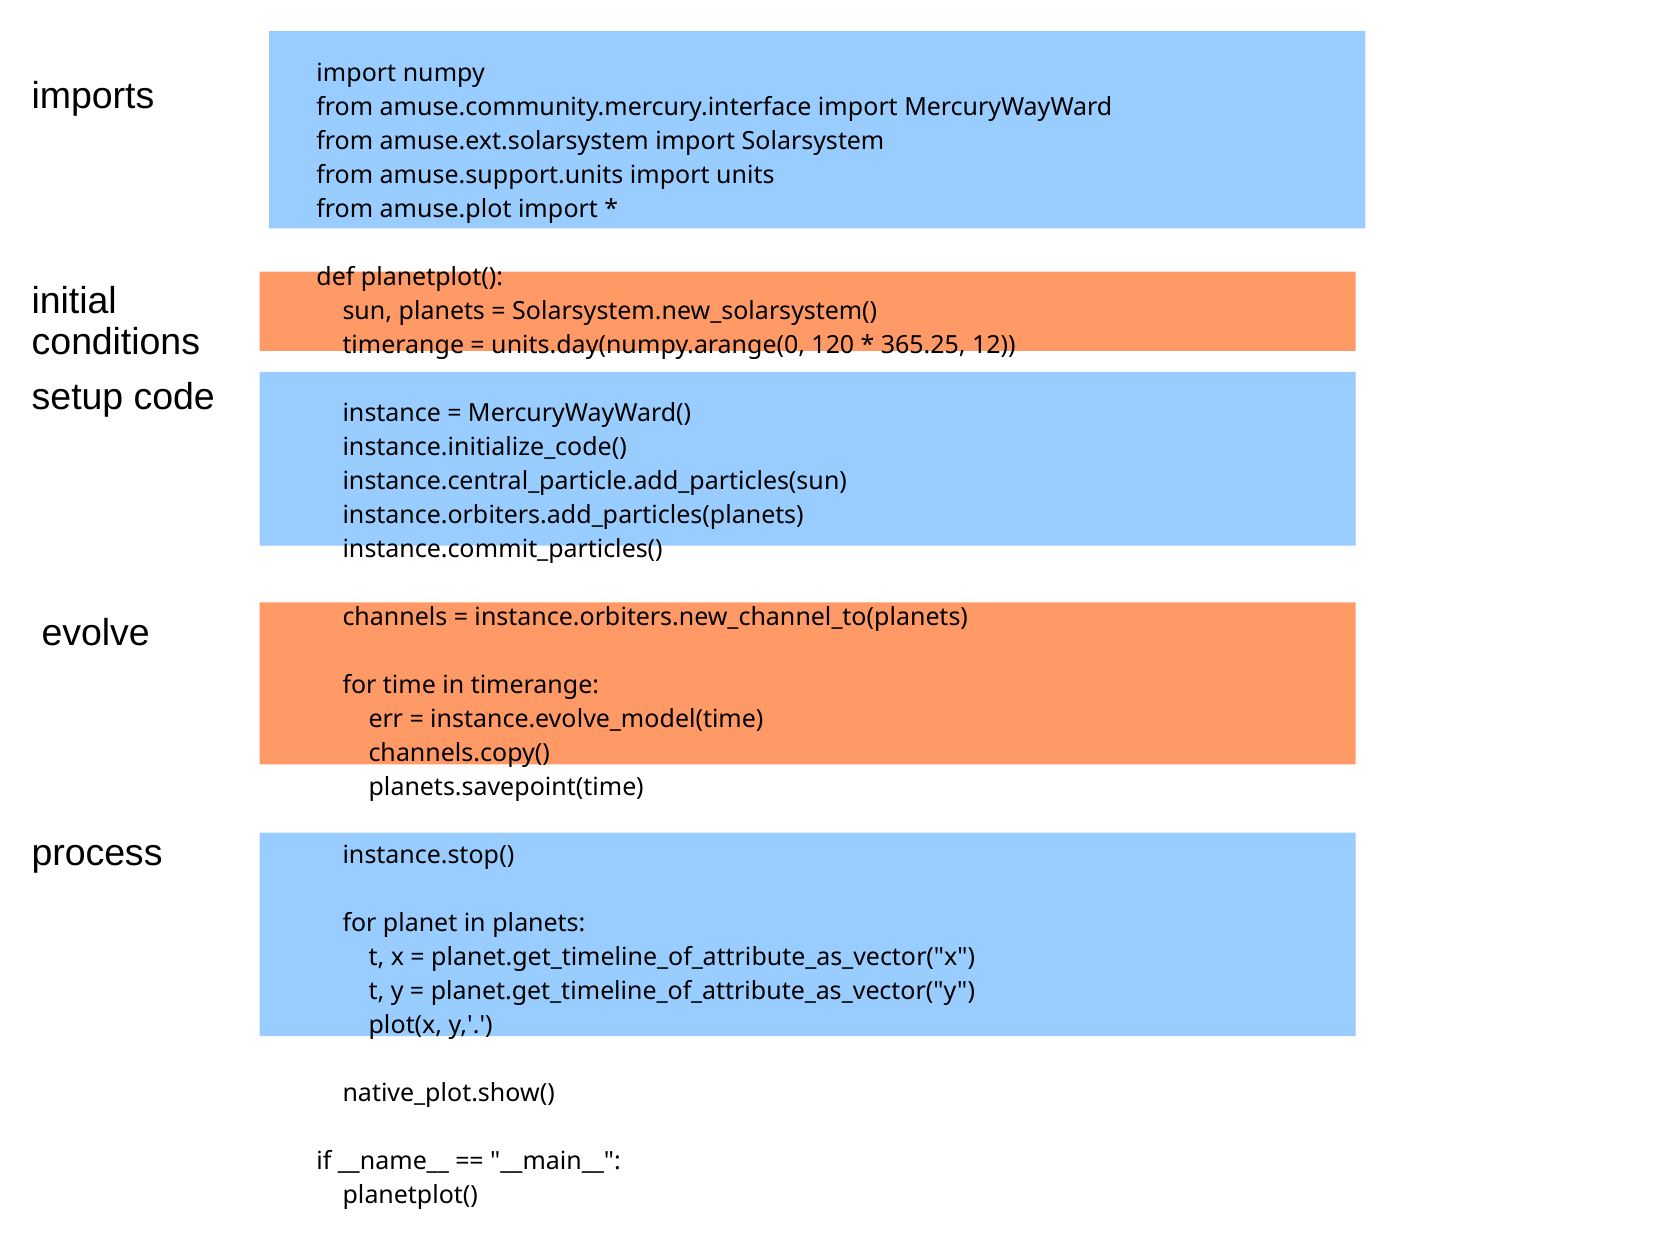

import numpy
from amuse.community.mercury.interface import MercuryWayWard
from amuse.ext.solarsystem import Solarsystem
from amuse.support.units import units
from amuse.plot import *
def planetplot():
 sun, planets = Solarsystem.new_solarsystem()
 timerange = units.day(numpy.arange(0, 120 * 365.25, 12))
 instance = MercuryWayWard()
 instance.initialize_code()
 instance.central_particle.add_particles(sun)
 instance.orbiters.add_particles(planets)
 instance.commit_particles()
 channels = instance.orbiters.new_channel_to(planets)
 for time in timerange:
 err = instance.evolve_model(time)
 channels.copy()
 planets.savepoint(time)
 instance.stop()
 for planet in planets:
 t, x = planet.get_timeline_of_attribute_as_vector("x")
 t, y = planet.get_timeline_of_attribute_as_vector("y")
 plot(x, y,'.')
 native_plot.show()
if __name__ == "__main__":
 planetplot()
imports
initial
conditions
setup code
evolve
process